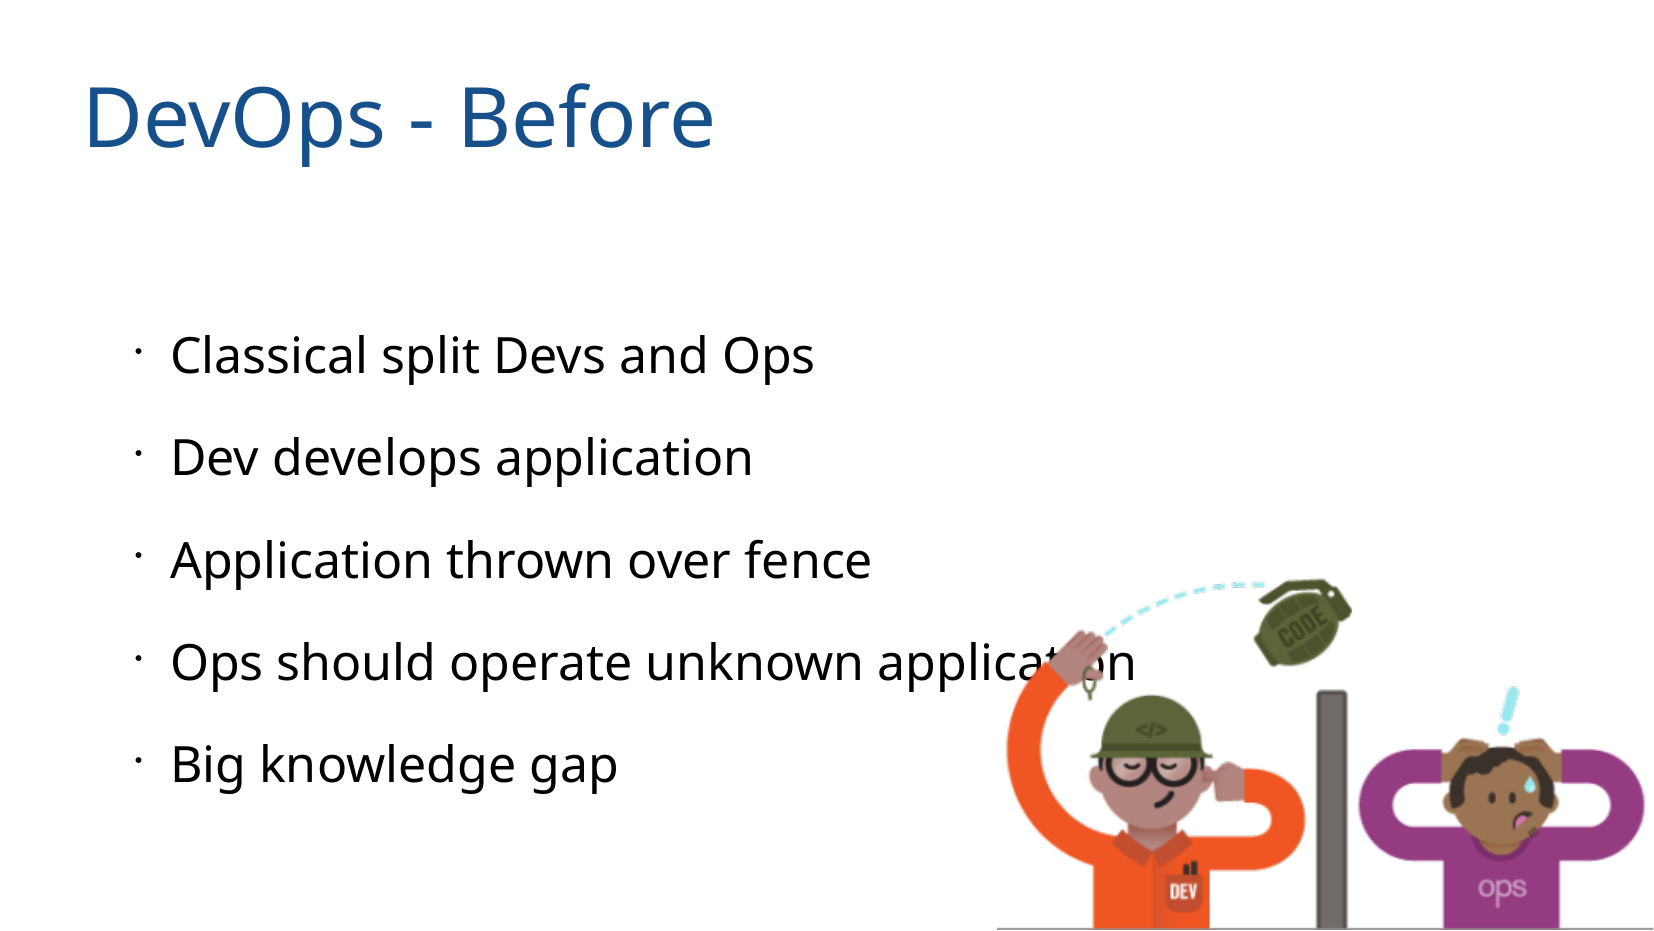

# DevOps - Before
Classical split Devs and Ops
Dev develops application
Application thrown over fence
Ops should operate unknown application
Big knowledge gap